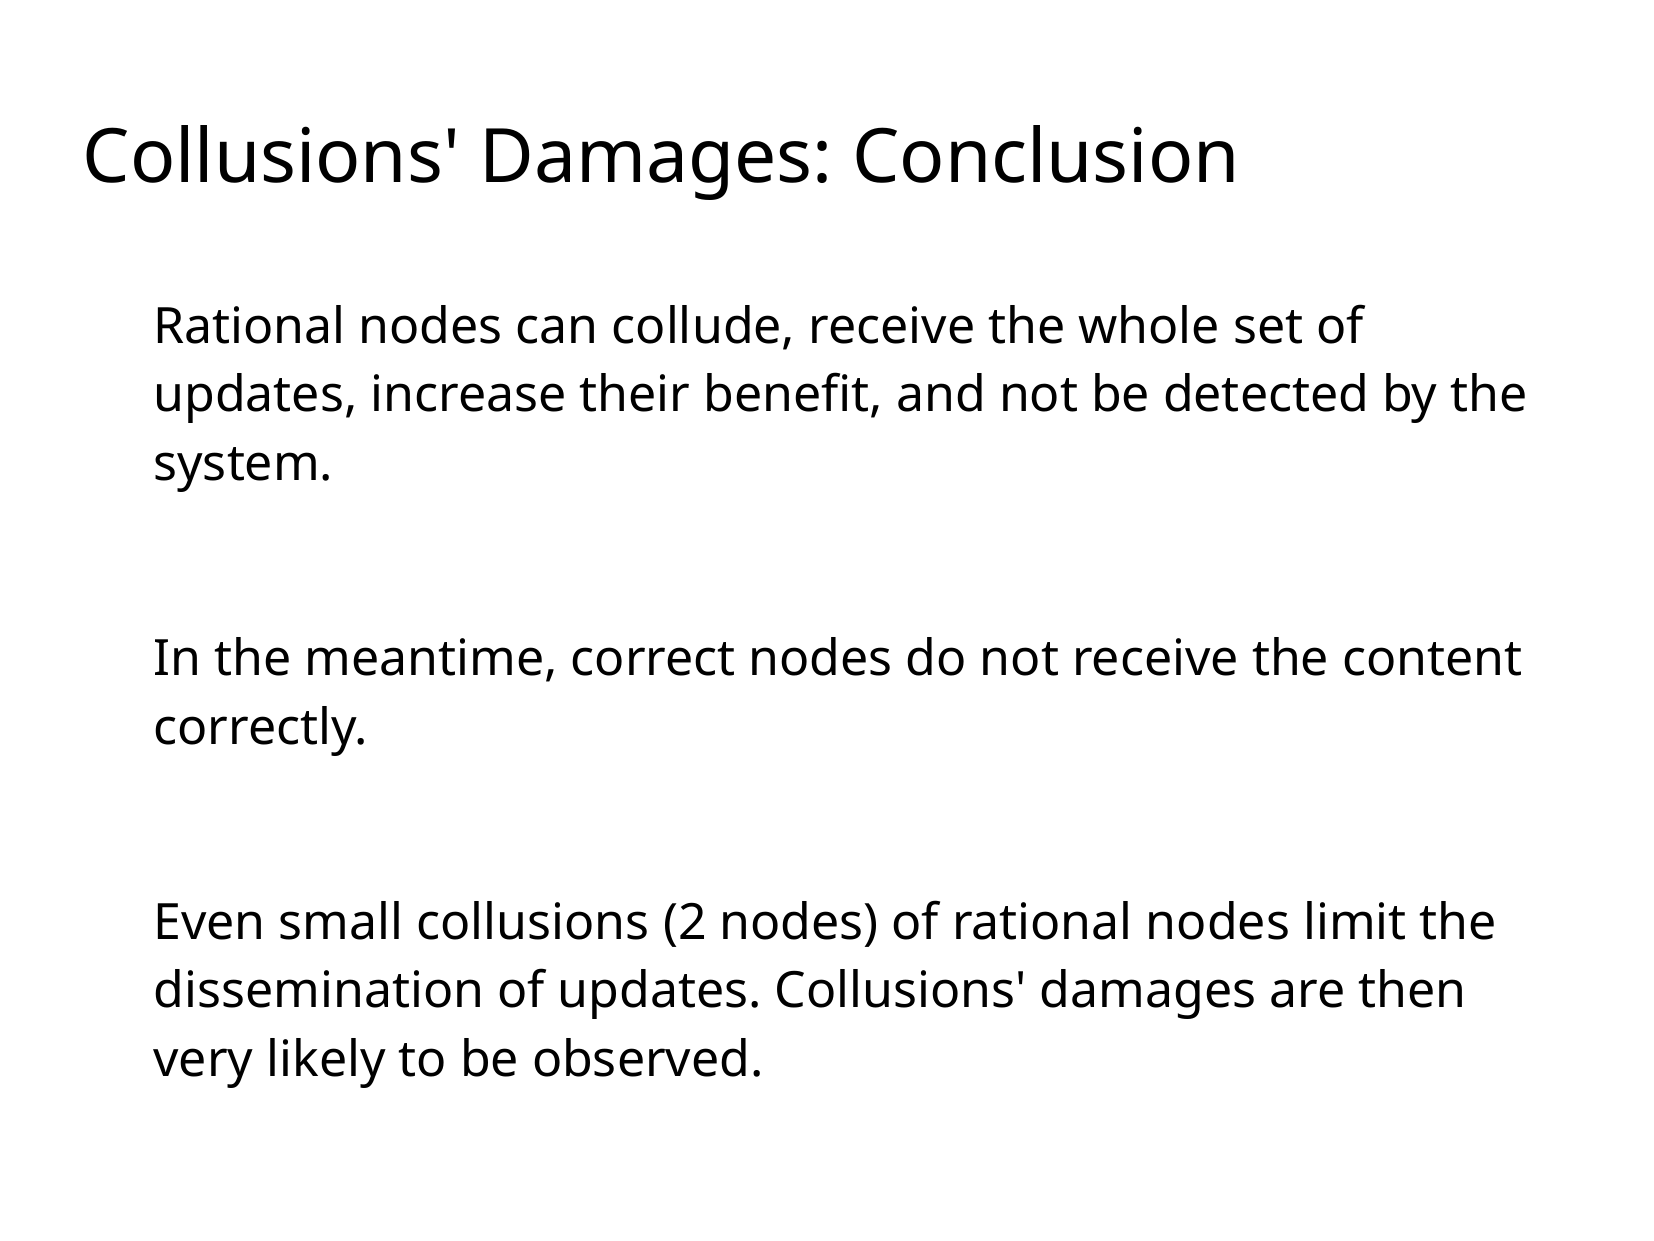

# Collusions' Damages: Conclusion
Rational nodes can collude, receive the whole set of updates, increase their benefit, and not be detected by the system.
In the meantime, correct nodes do not receive the content correctly.
Even small collusions (2 nodes) of rational nodes limit the dissemination of updates. Collusions' damages are then very likely to be observed.